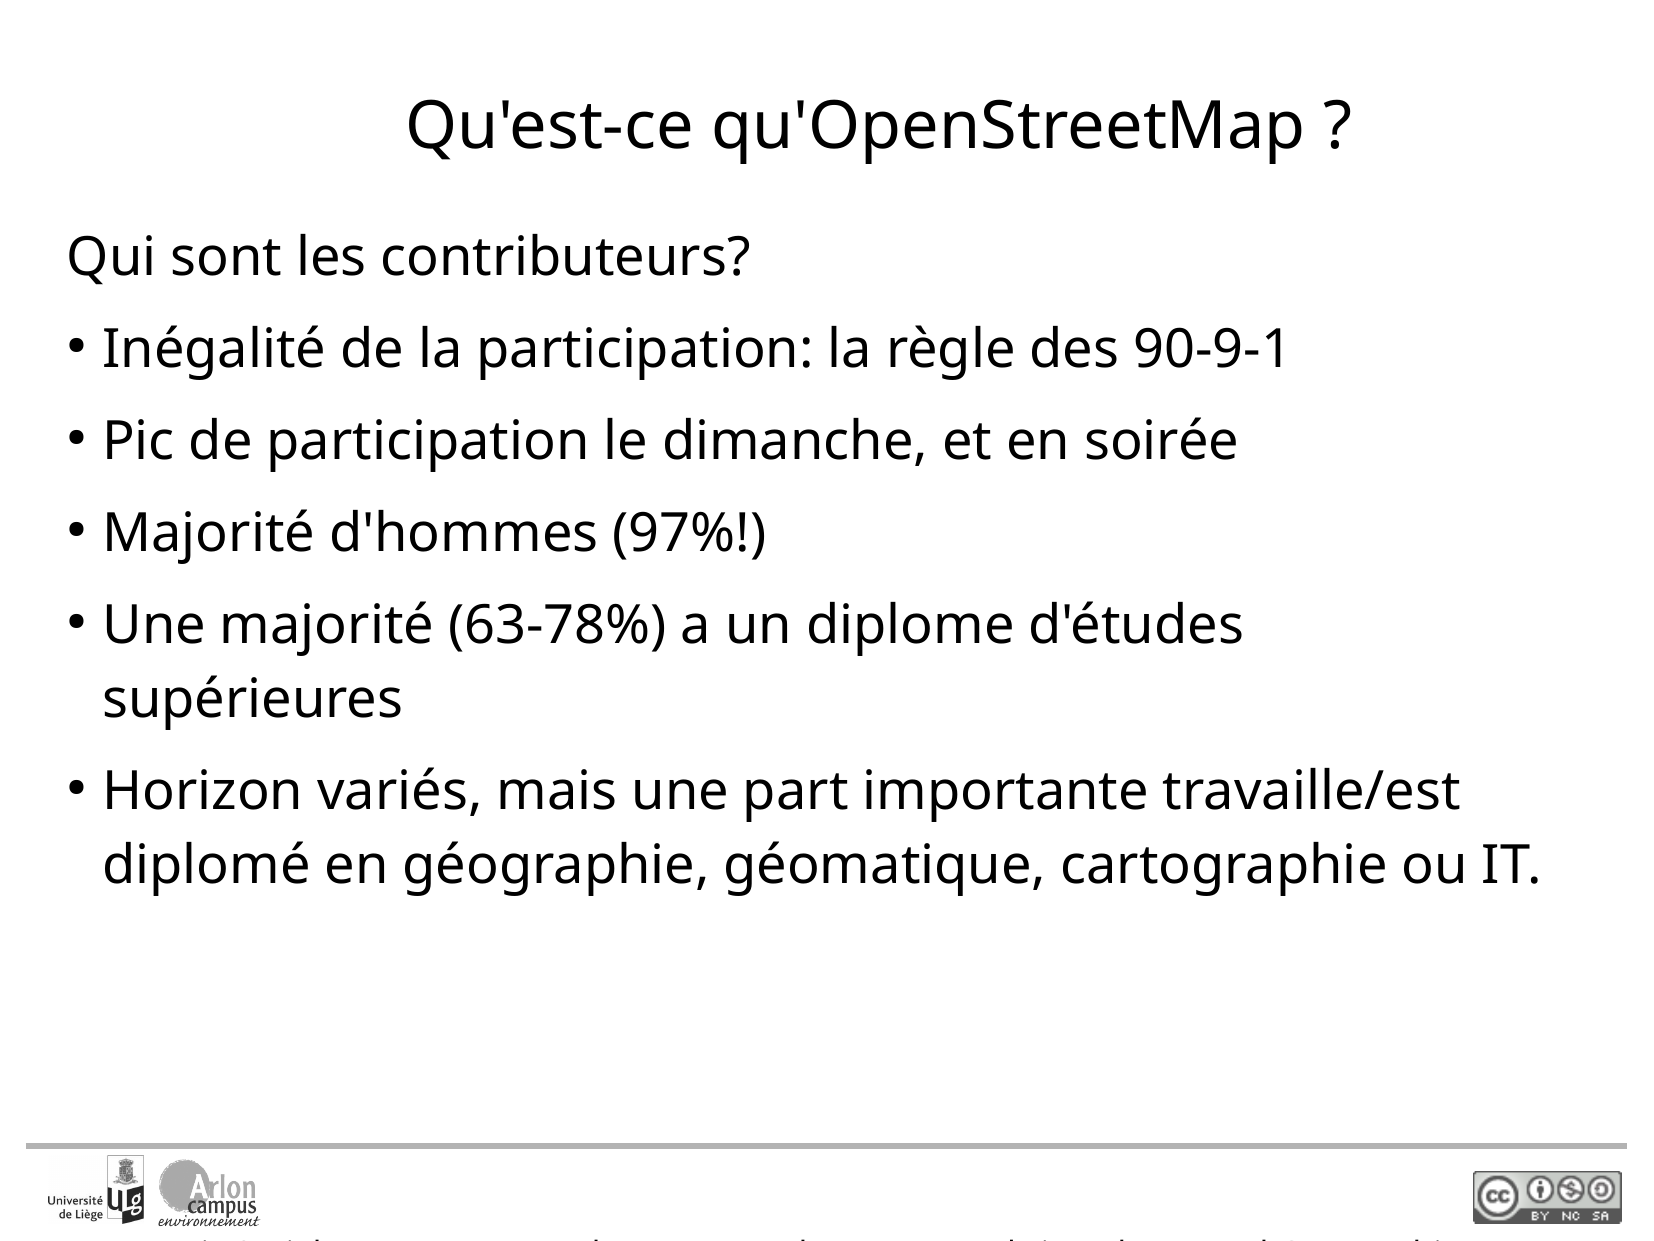

# Qu'est-ce qu'OpenStreetMap ?
Qui sont les contributeurs?
Inégalité de la participation: la règle des 90-9-1
Pic de participation le dimanche, et en soirée
Majorité d'hommes (97%!)
Une majorité (63-78%) a un diplome d'études supérieures
Horizon variés, mais une part importante travaille/est diplomé en géographie, géomatique, cartographie ou IT.
From Neis & Zielstra, Recent Developments and Future Trends in Volunteered Geographic Information Research: The Case of OpenStreetMap, Future Internet, 2014